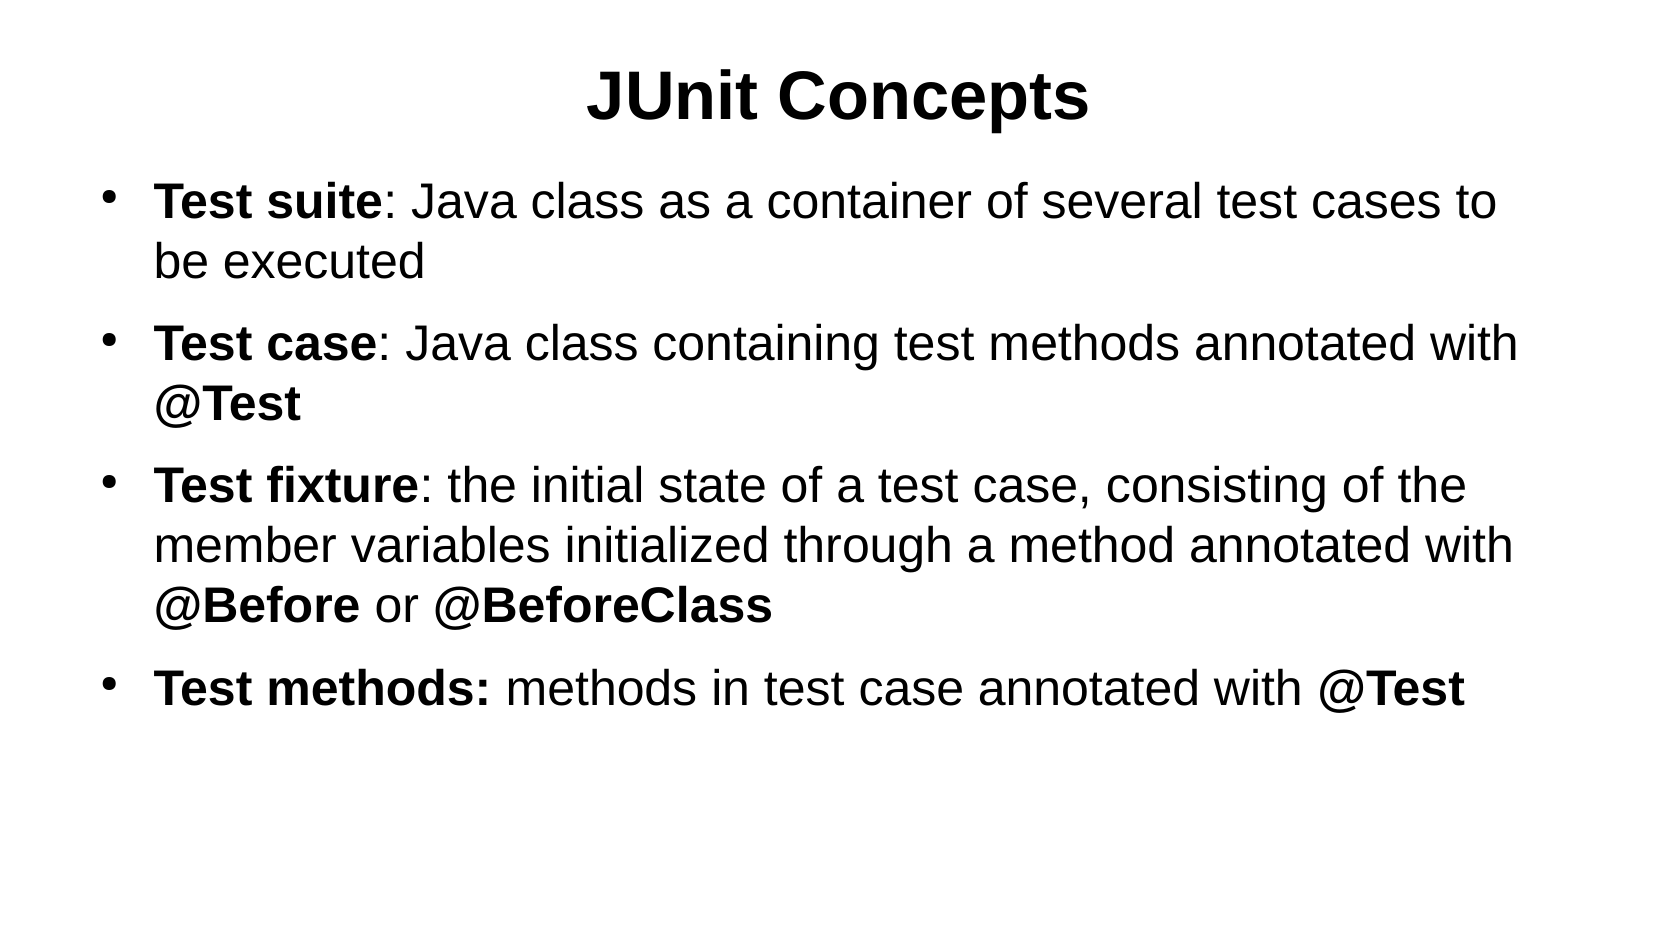

# JUnit Concepts
Test suite: Java class as a container of several test cases to be executed
Test case: Java class containing test methods annotated with @Test
Test fixture: the initial state of a test case, consisting of the member variables initialized through a method annotated with @Before or @BeforeClass
Test methods: methods in test case annotated with @Test